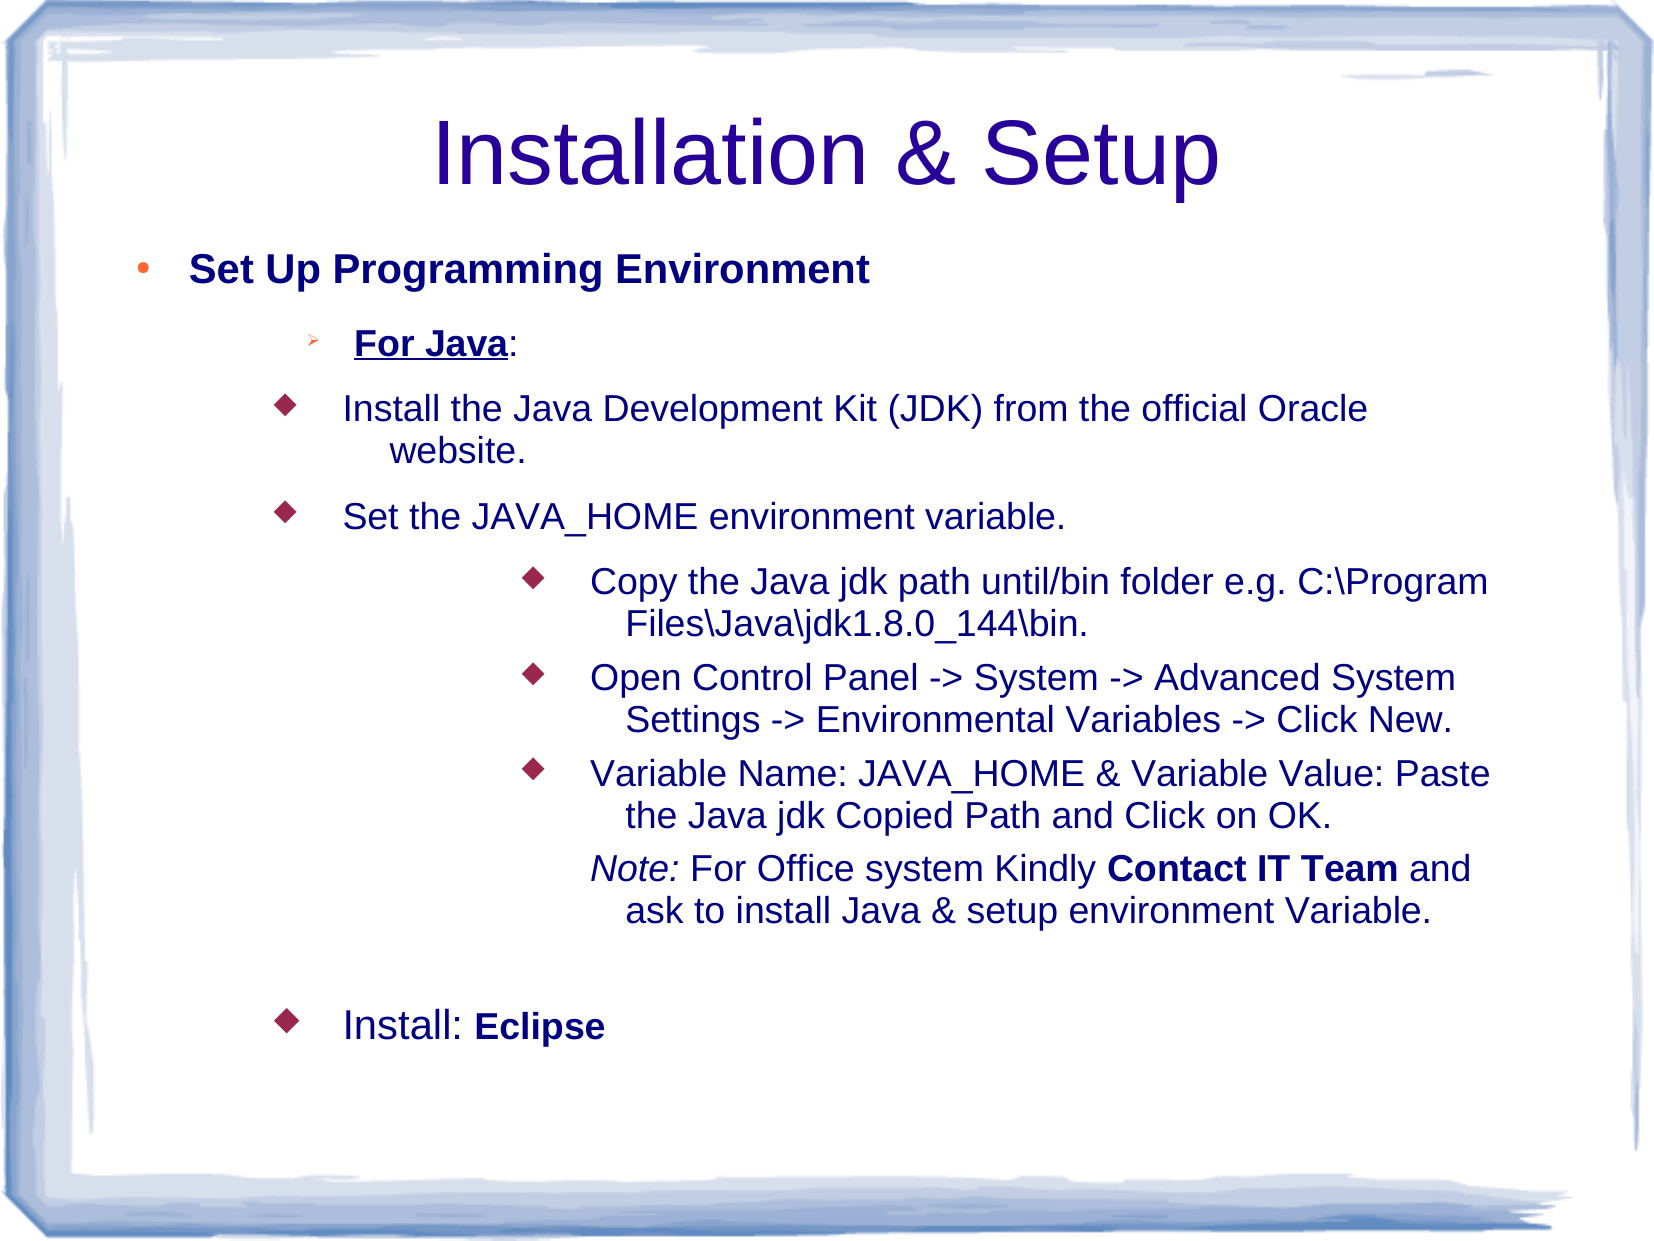

# Installation & Setup
Set Up Programming Environment
For Java:
Install the Java Development Kit (JDK) from the official Oracle website.
Set the JAVA_HOME environment variable.
Copy the Java jdk path until/bin folder e.g. C:\Program Files\Java\jdk1.8.0_144\bin.
Open Control Panel -> System -> Advanced System Settings -> Environmental Variables -> Click New.
Variable Name: JAVA_HOME & Variable Value: Paste the Java jdk Copied Path and Click on OK.
Note: For Office system Kindly Contact IT Team and ask to install Java & setup environment Variable.
Install: Eclipse